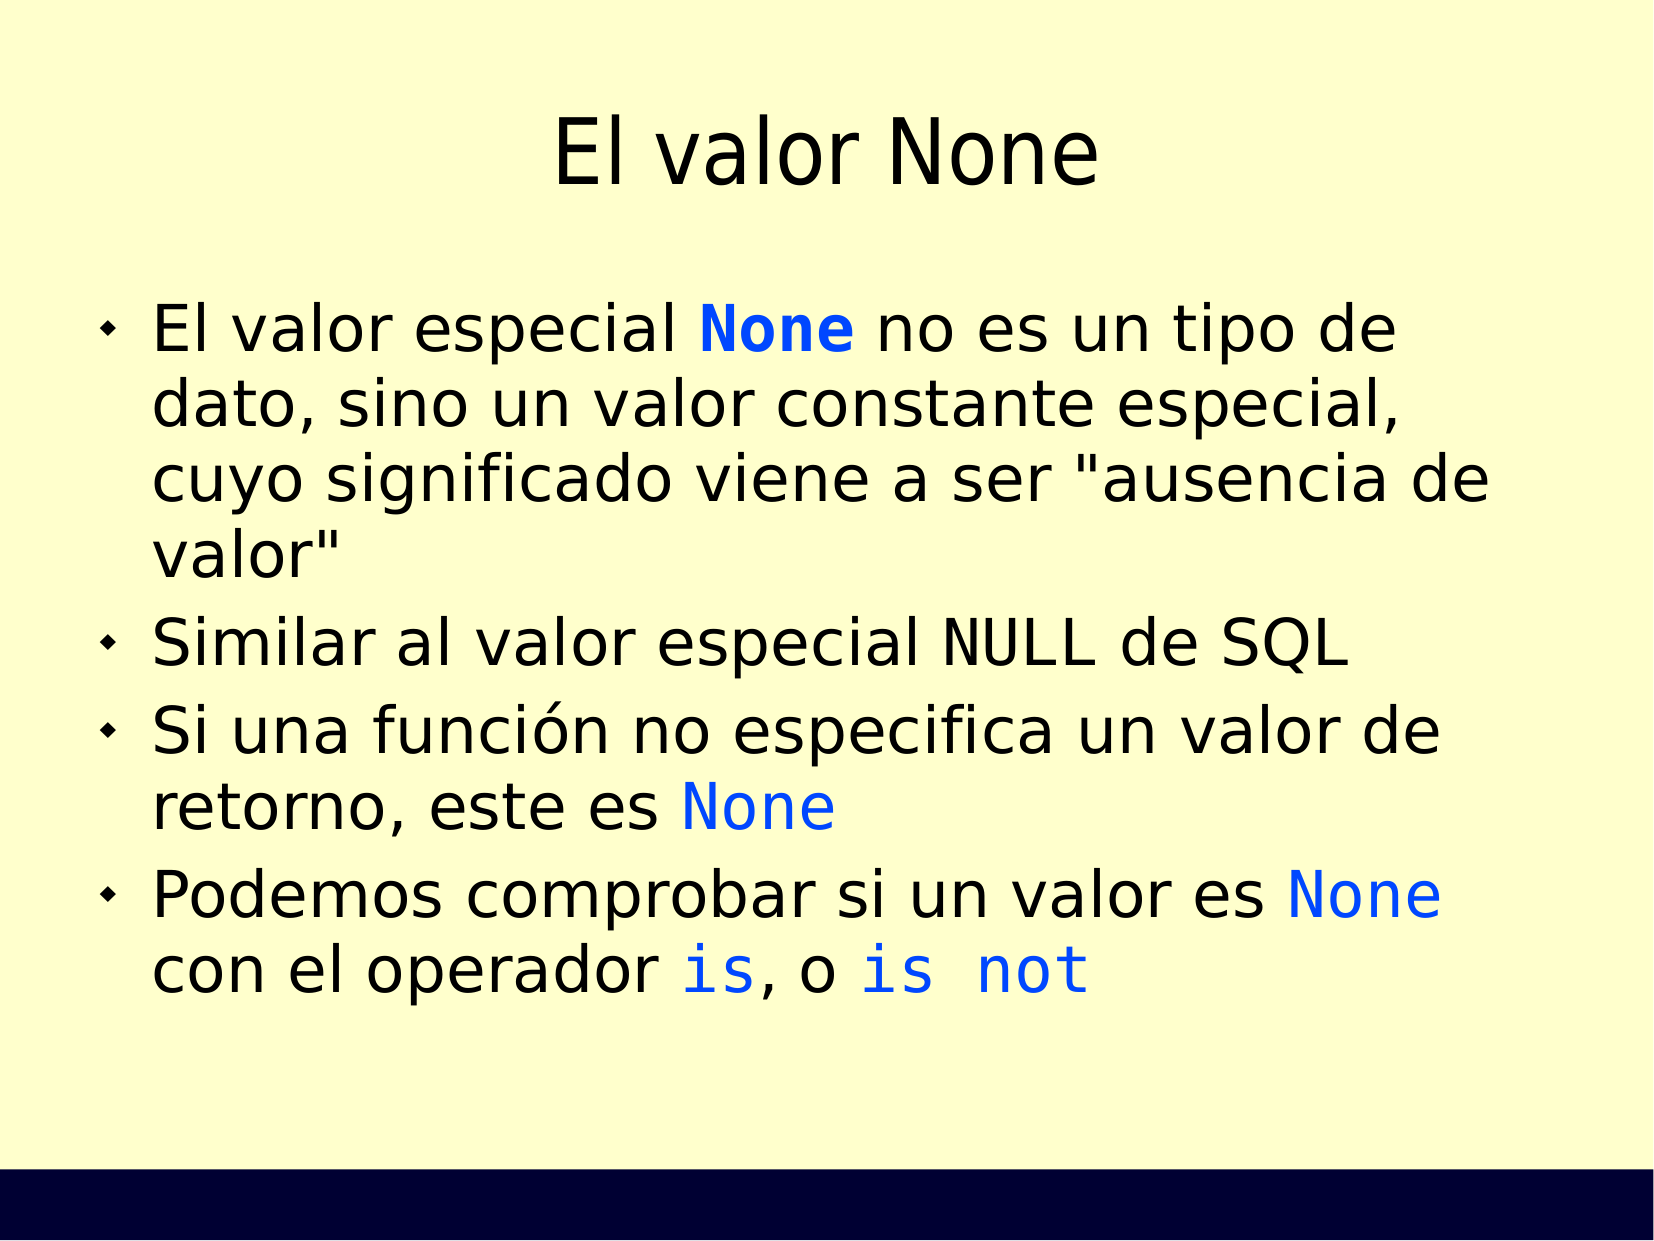

# El valor None
El valor especial None no es un tipo de dato, sino un valor constante especial, cuyo significado viene a ser "ausencia de valor"
Similar al valor especial NULL de SQL
Si una función no especifica un valor de retorno, este es None
Podemos comprobar si un valor es None con el operador is, o is not